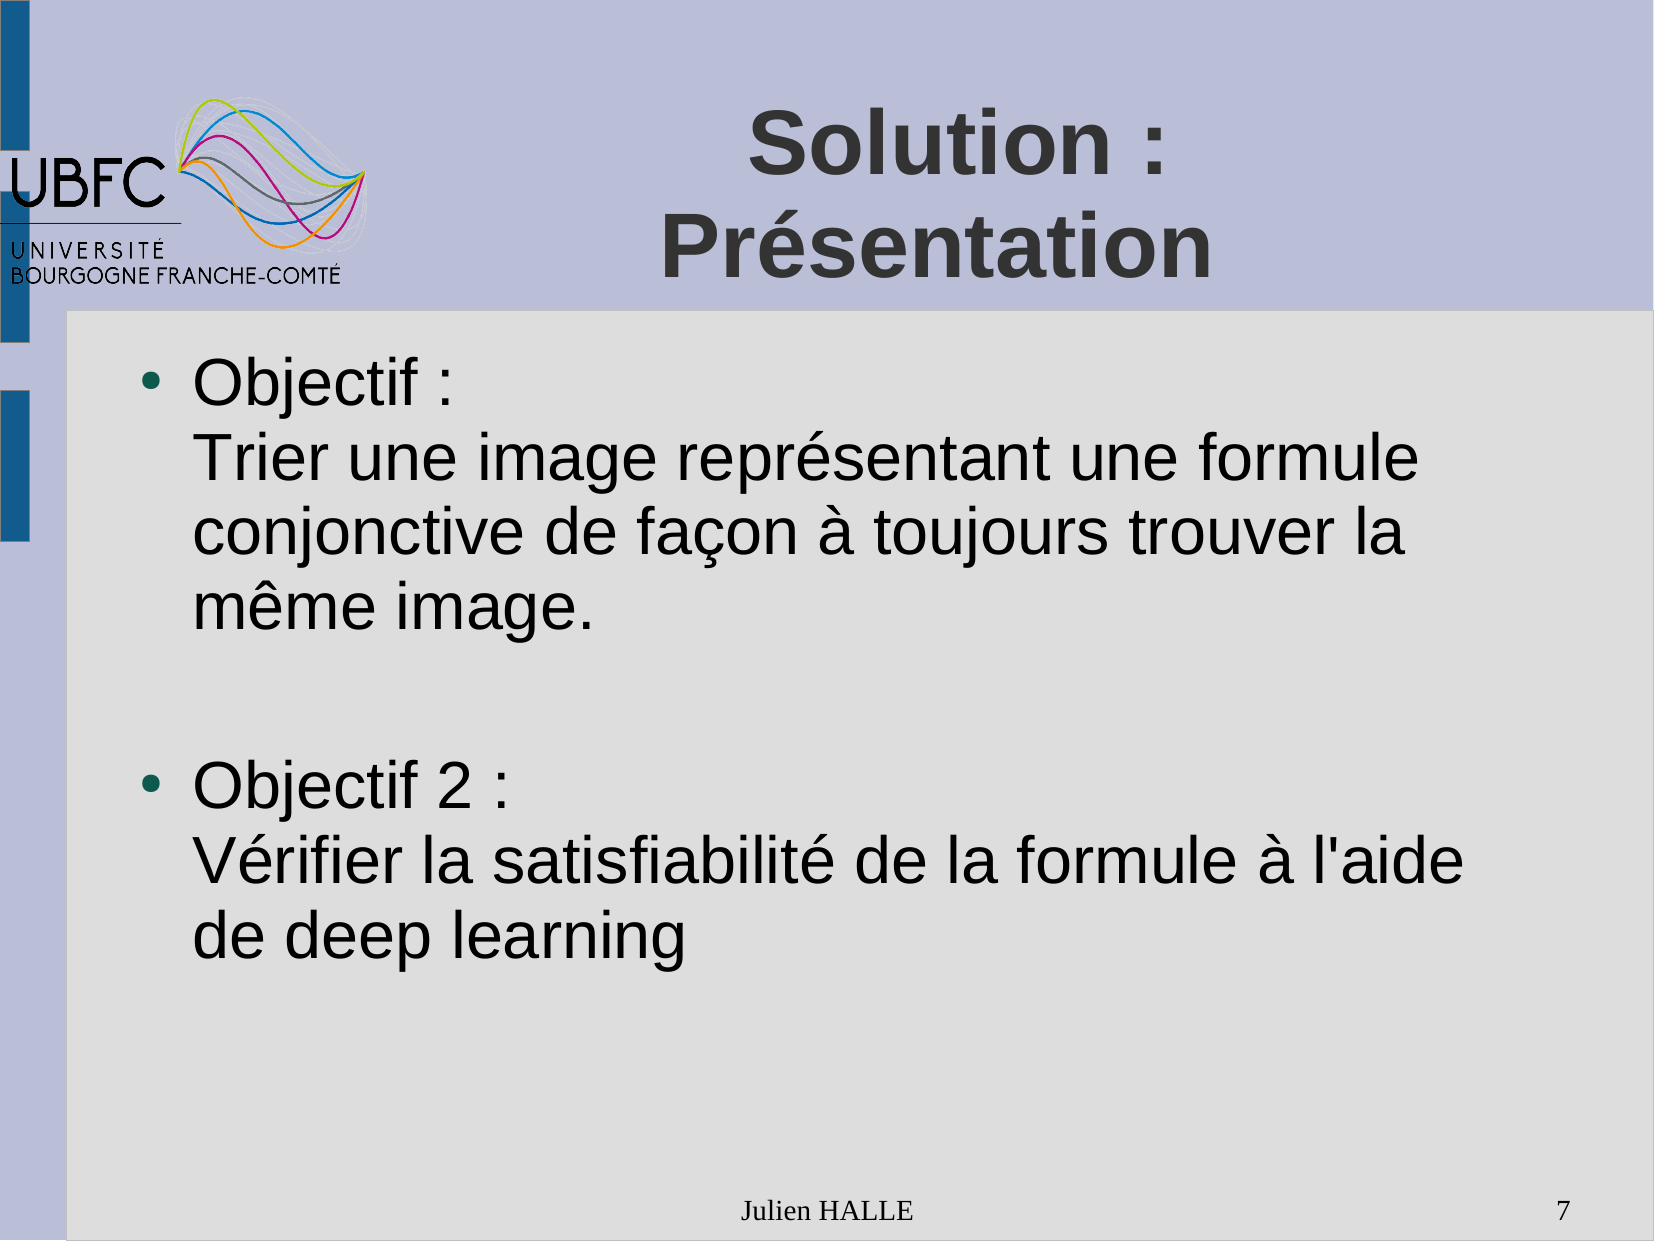

# Solution : Présentation
Objectif :
Trier une image représentant une formule conjonctive de façon à toujours trouver la même image.
Objectif 2 :
Vérifier la satisfiabilité de la formule à l'aide de deep learning
Julien HALLE
7